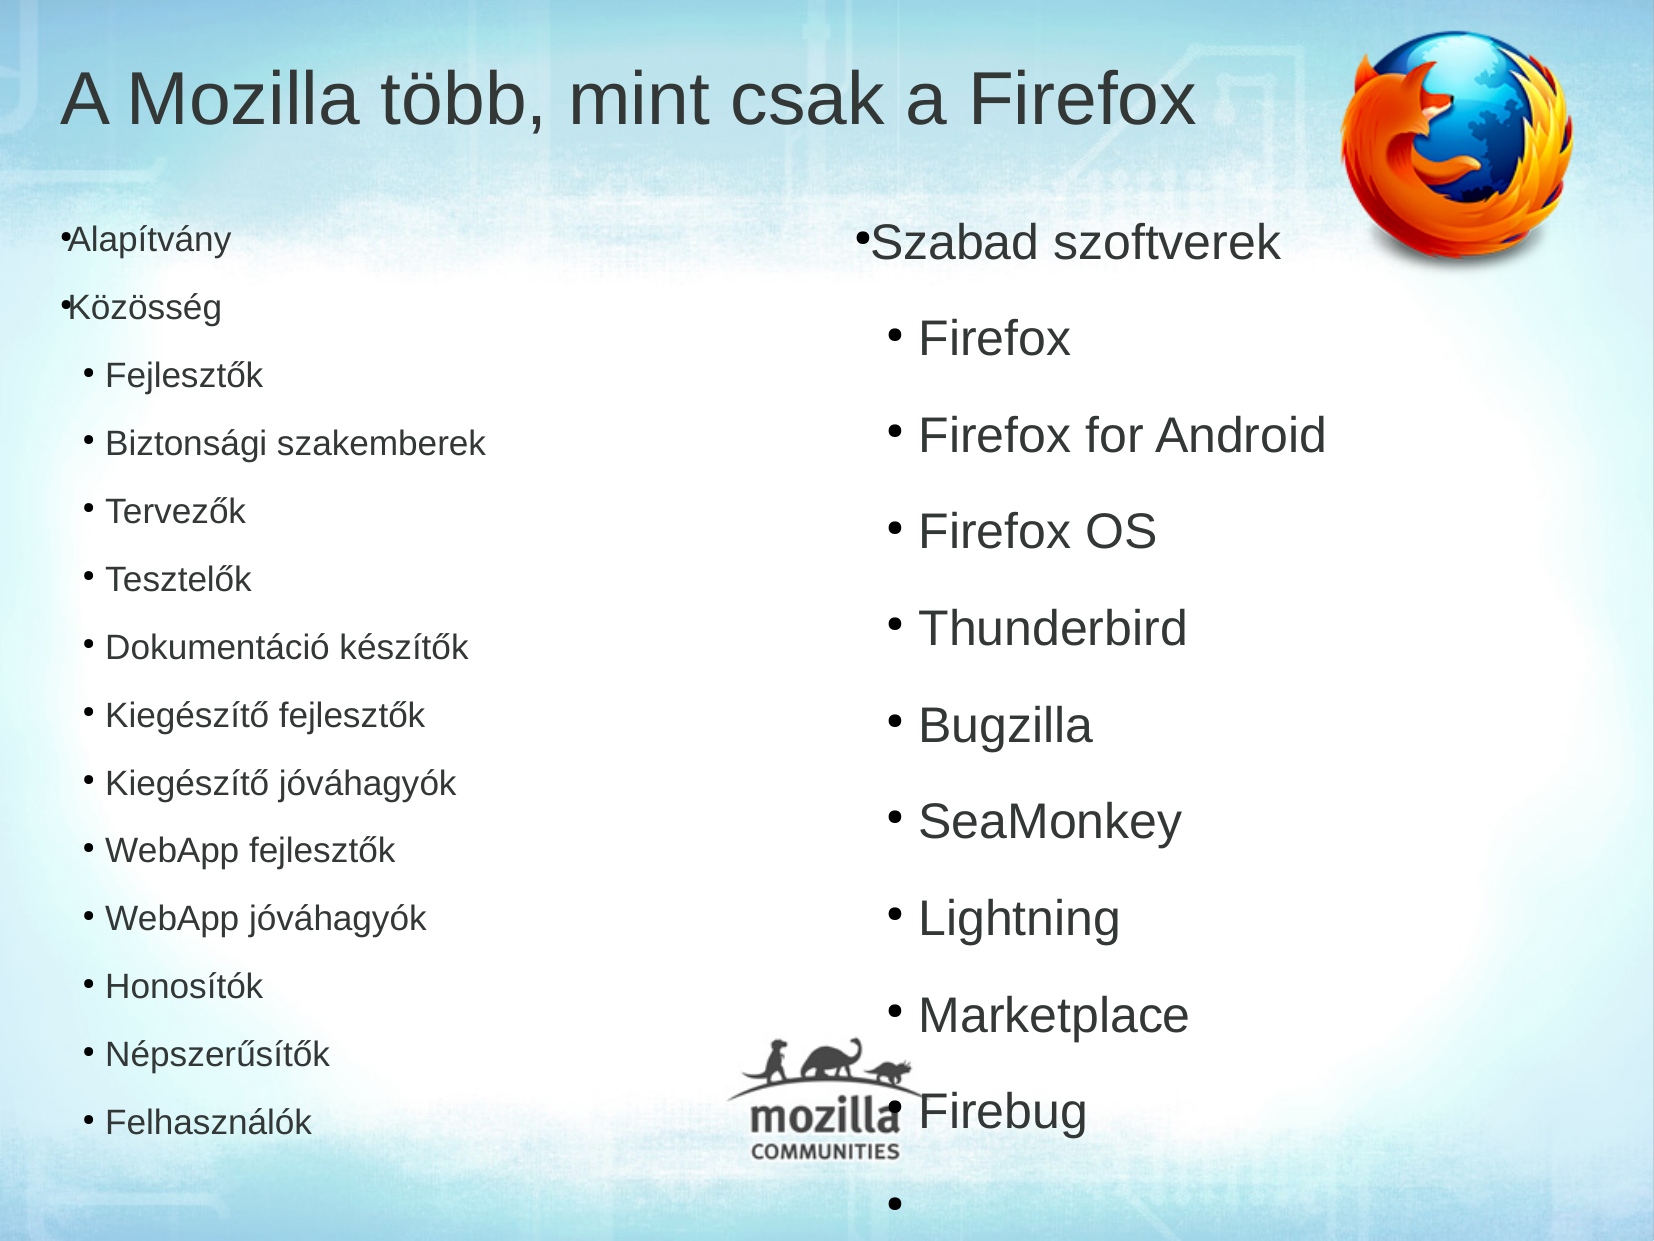

# A Mozilla több, mint csak a Firefox
Alapítvány
Közösség
Fejlesztők
Biztonsági szakemberek
Tervezők
Tesztelők
Dokumentáció készítők
Kiegészítő fejlesztők
Kiegészítő jóváhagyók
WebApp fejlesztők
WebApp jóváhagyók
Honosítók
Népszerűsítők
Felhasználók
Szabad szoftverek
Firefox
Firefox for Android
Firefox OS
Thunderbird
Bugzilla
SeaMonkey
Lightning
Marketplace
Firebug